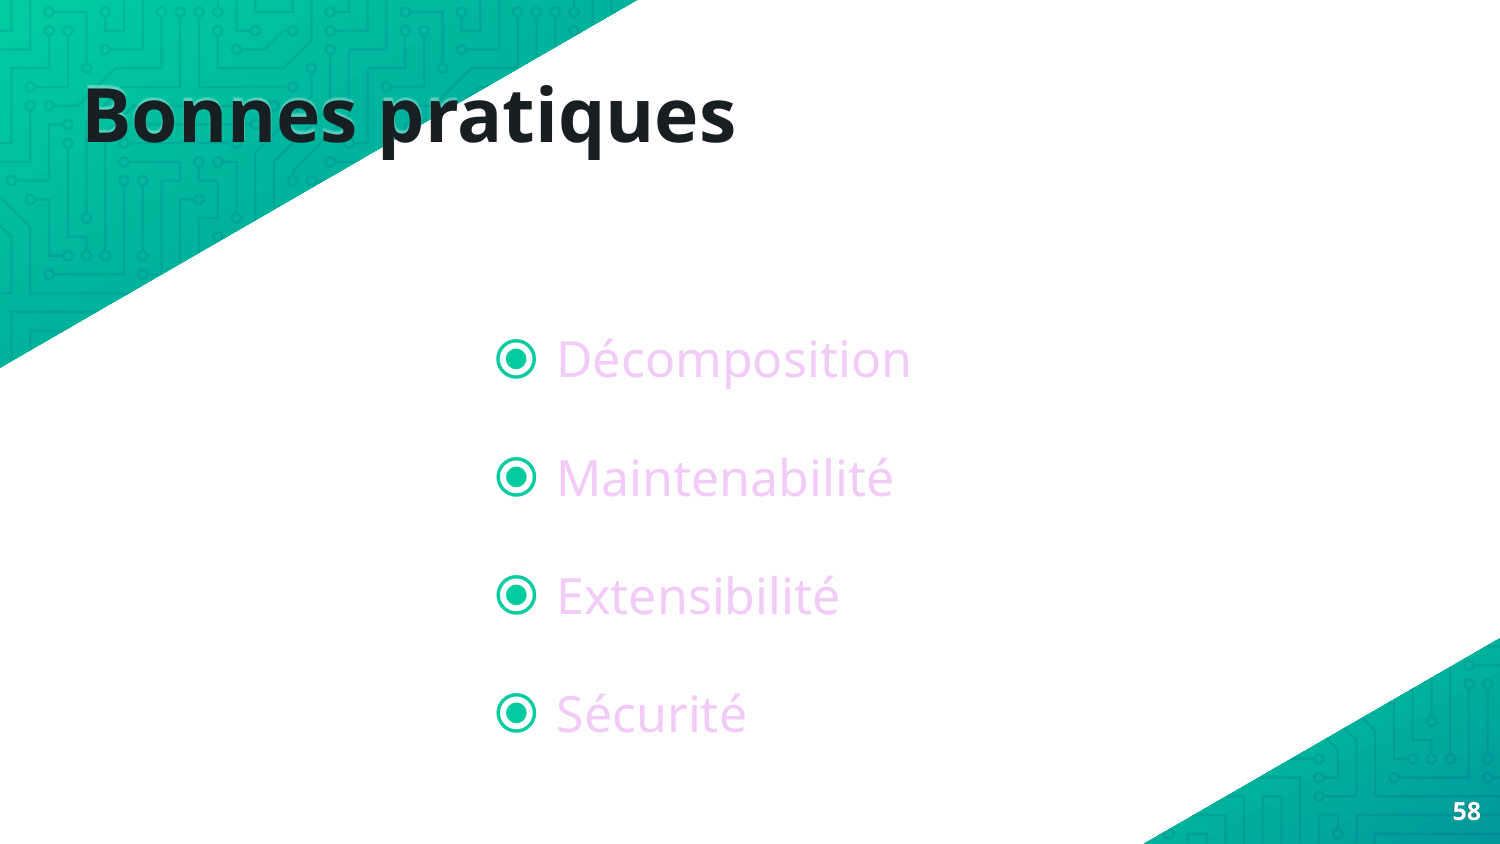

# Bonnes pratiques
Décomposition
Maintenabilité
Extensibilité
Sécurité